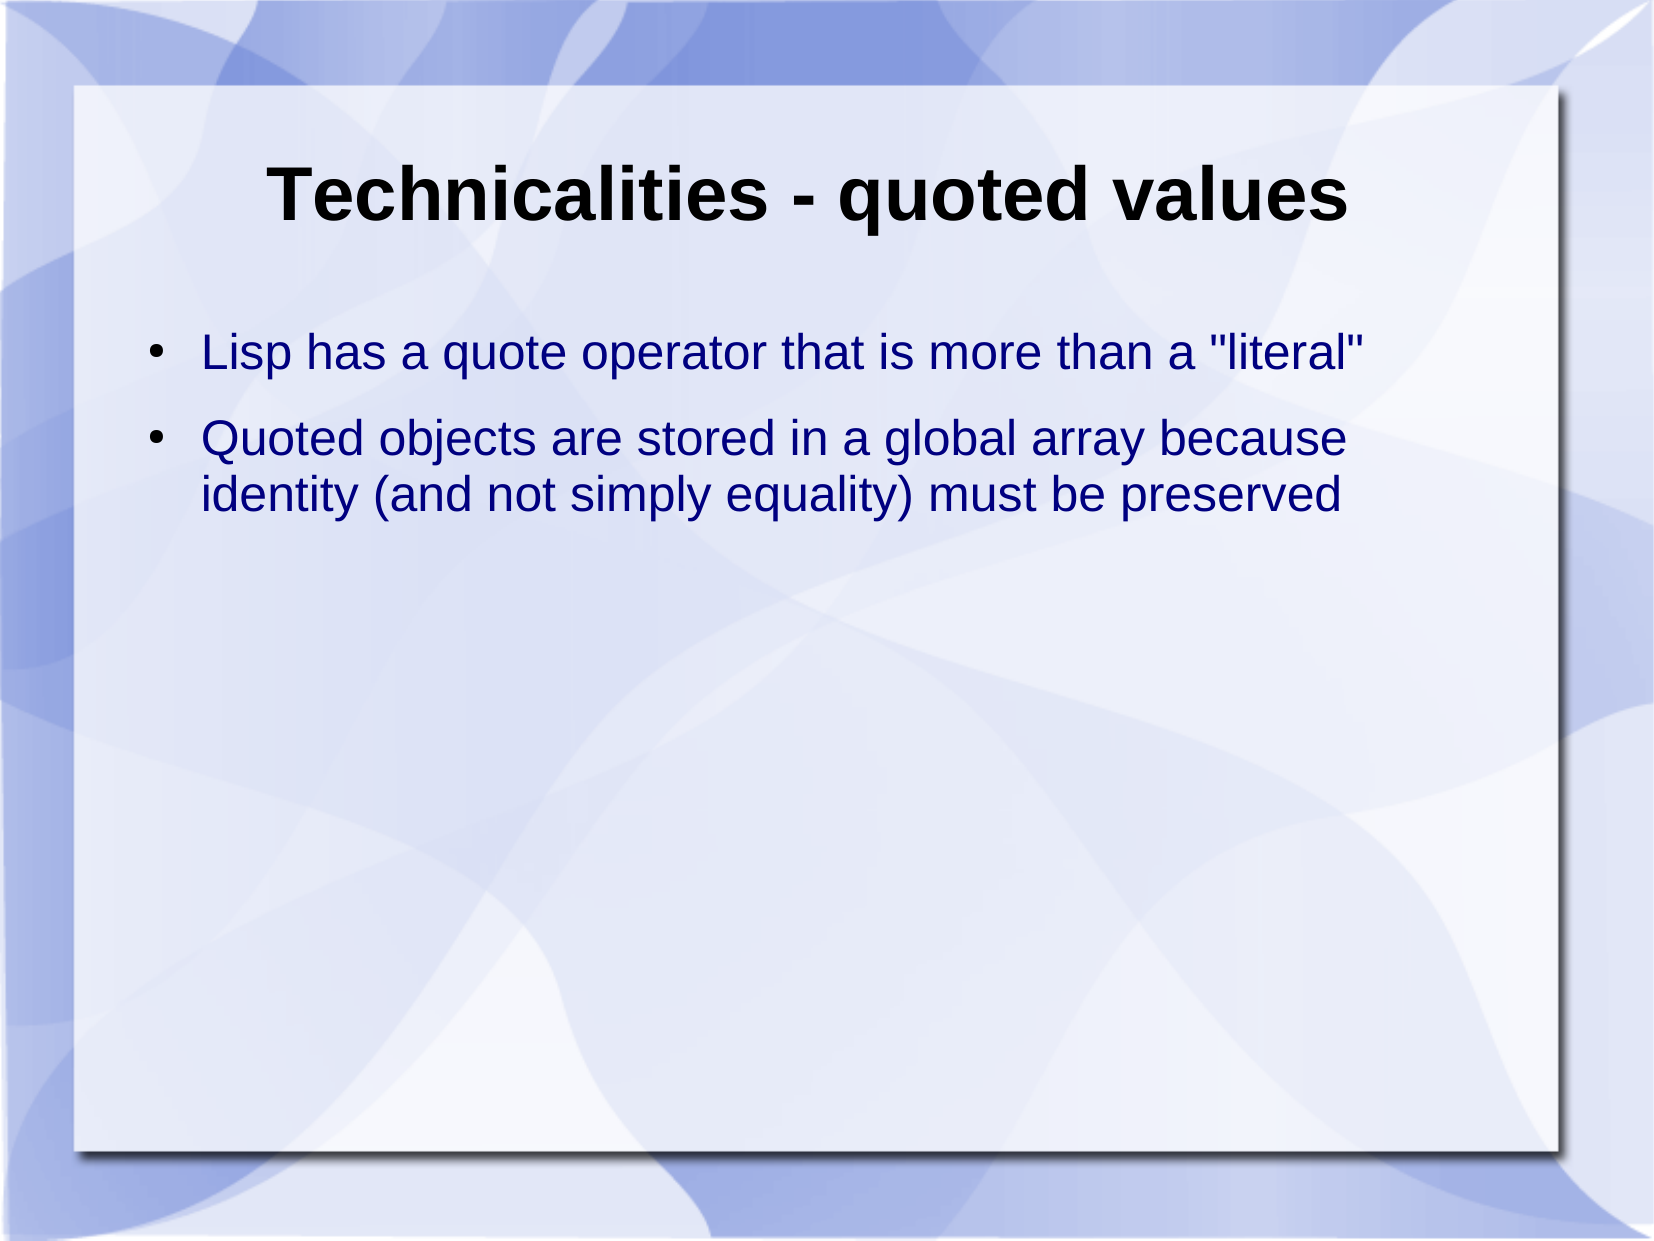

# Technicalities - quoted values
Lisp has a quote operator that is more than a "literal"
Quoted objects are stored in a global array because identity (and not simply equality) must be preserved